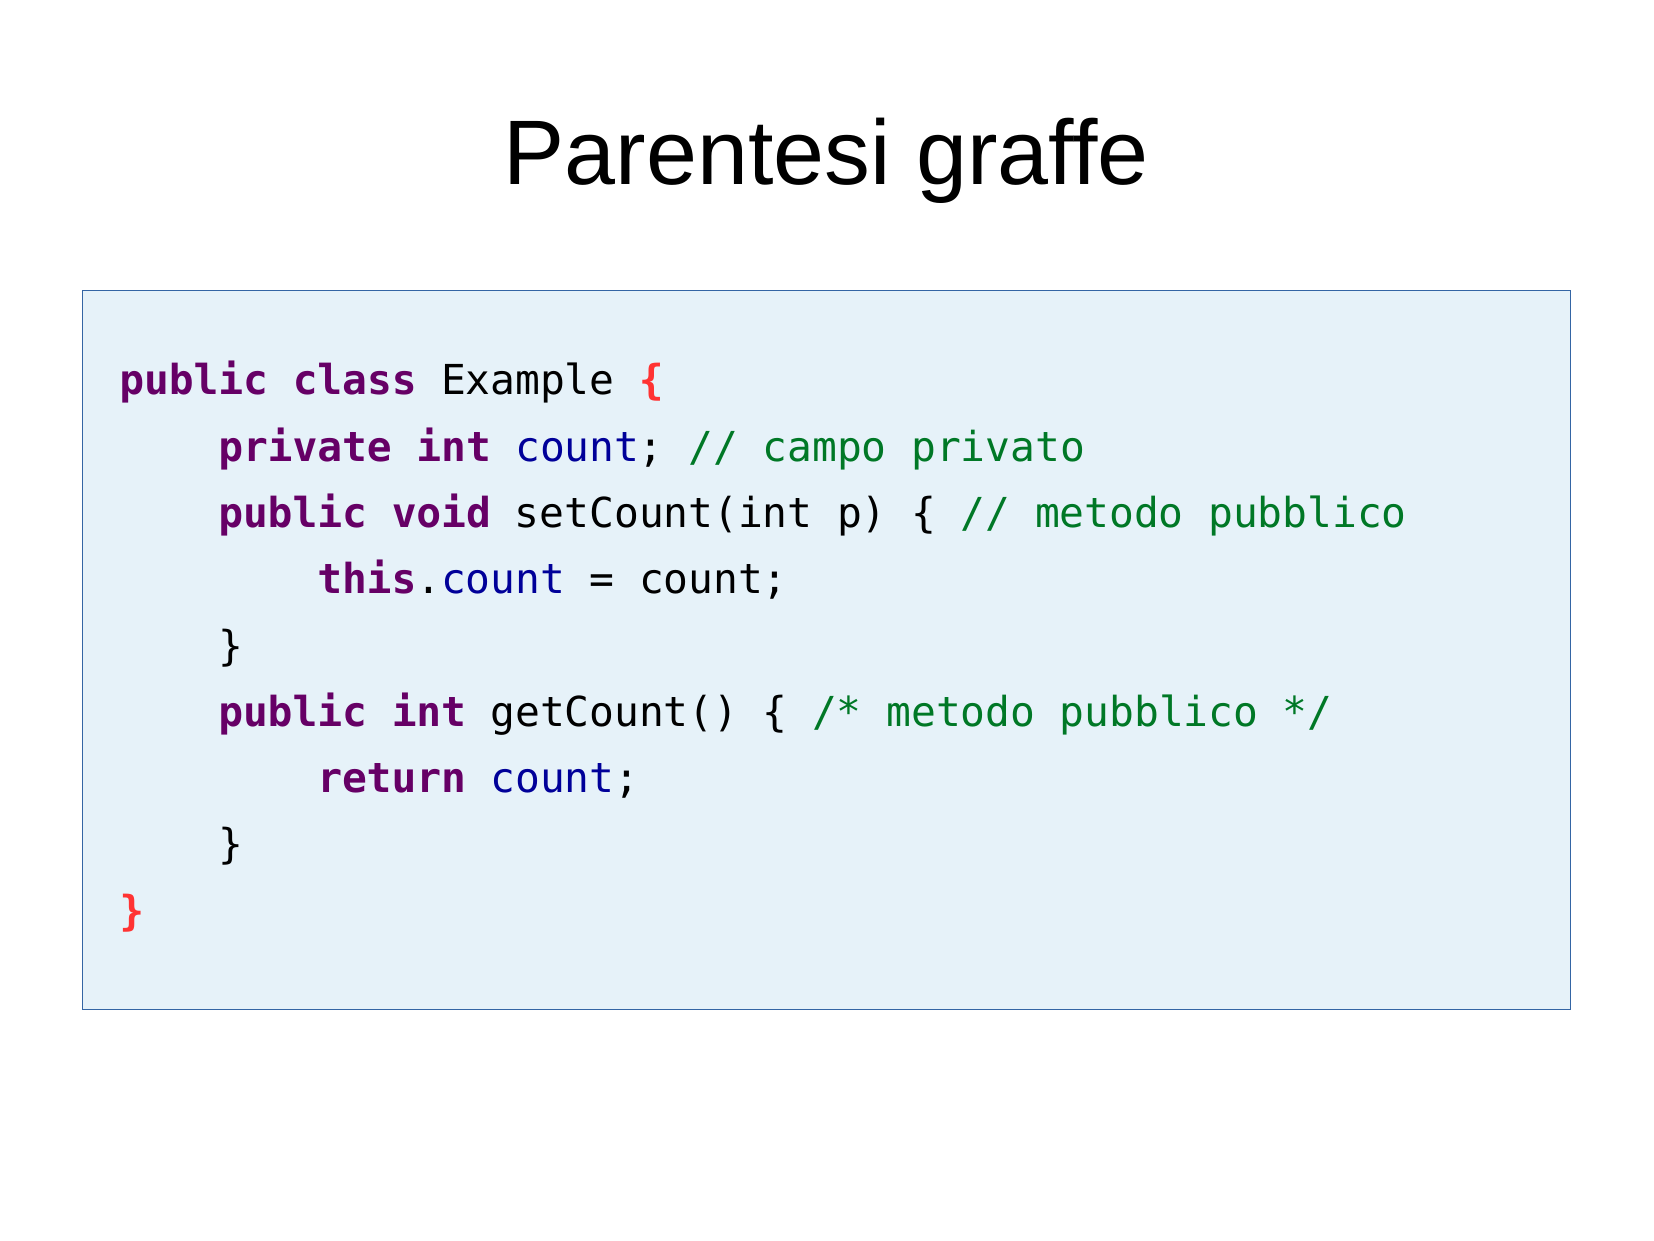

# Parentesi graffe
public class Example {
 private int count; // campo privato
 public void setCount(int p) { // metodo pubblico
 this.count = count;
 }
 public int getCount() { /* metodo pubblico */
 return count;
 }
}